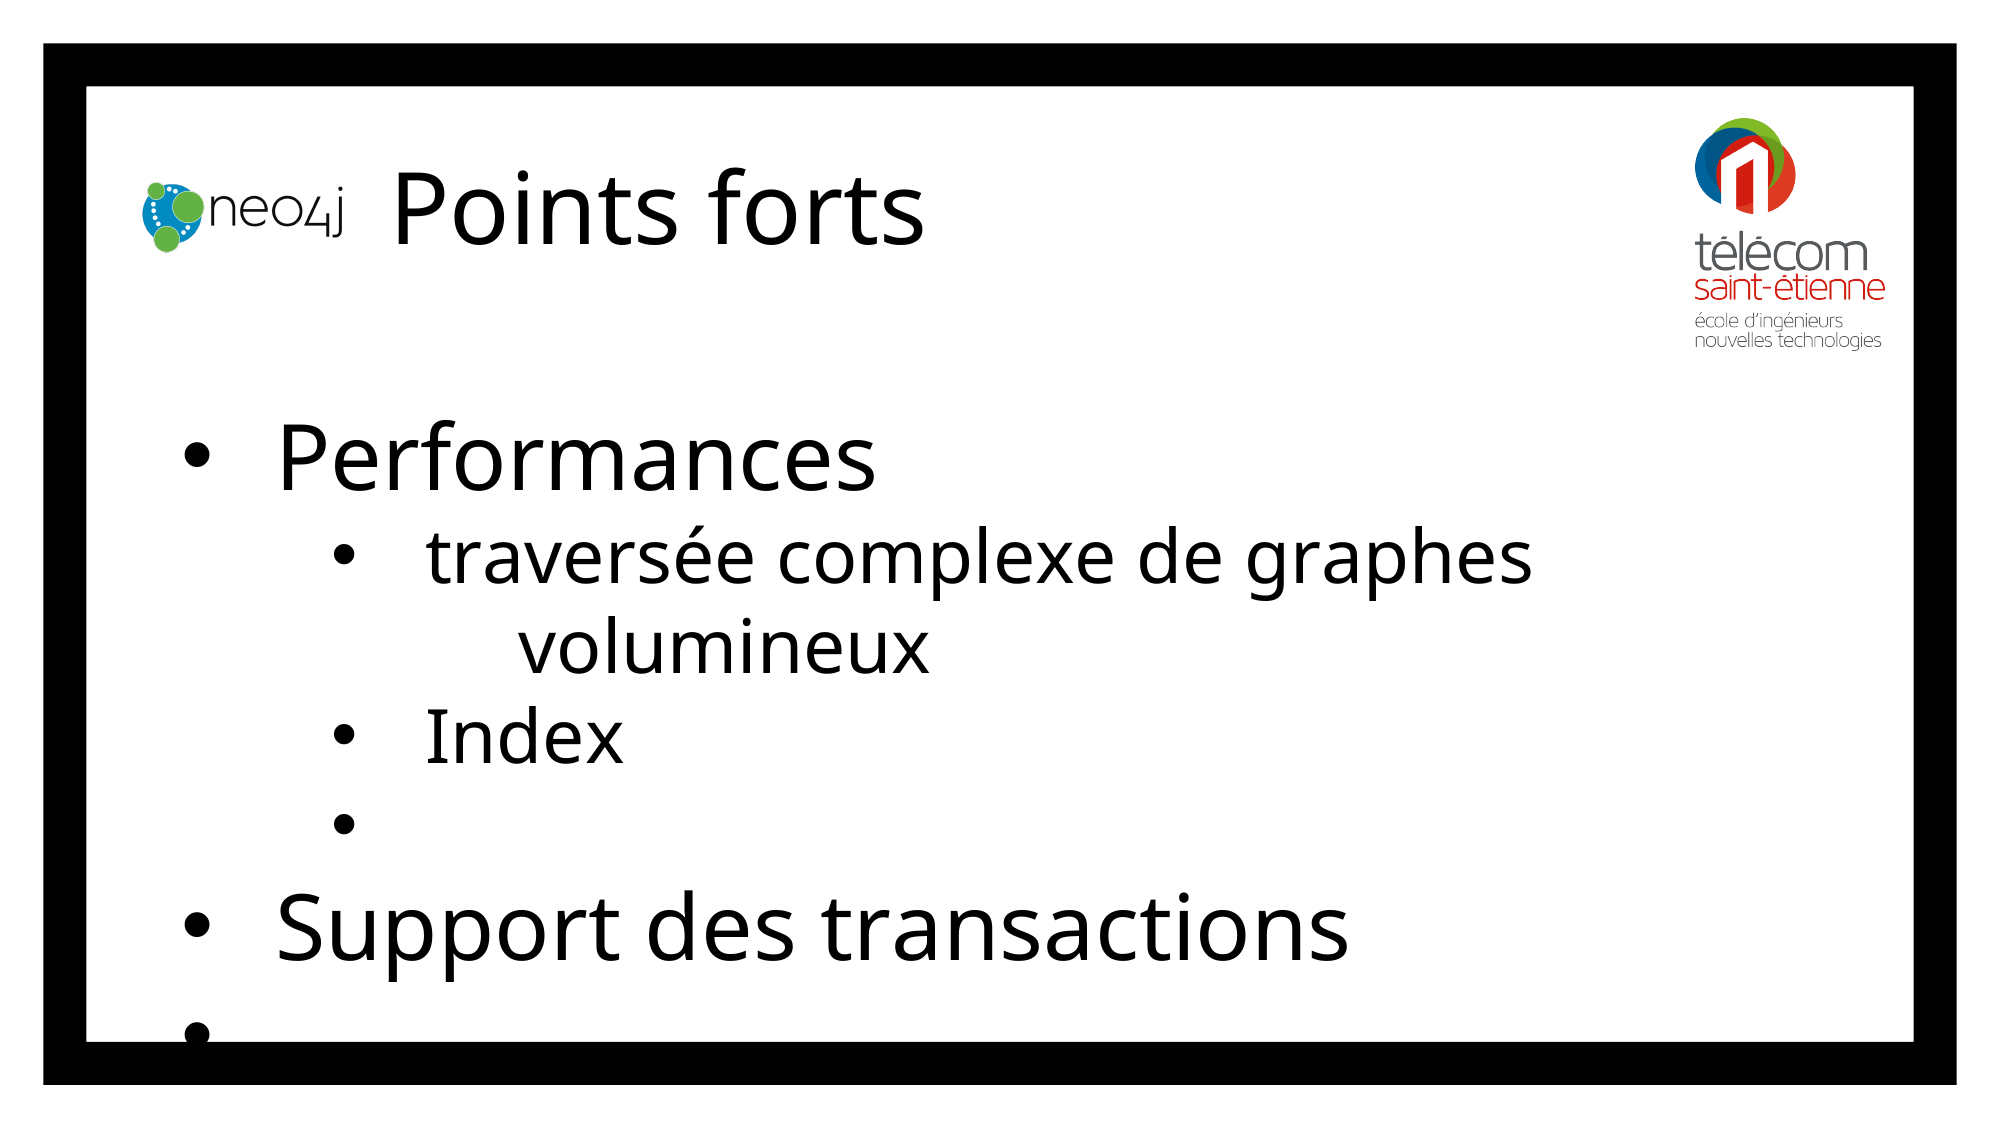

# Points forts
Performances
traversée complexe de graphes volumineux
Index
Support des transactions